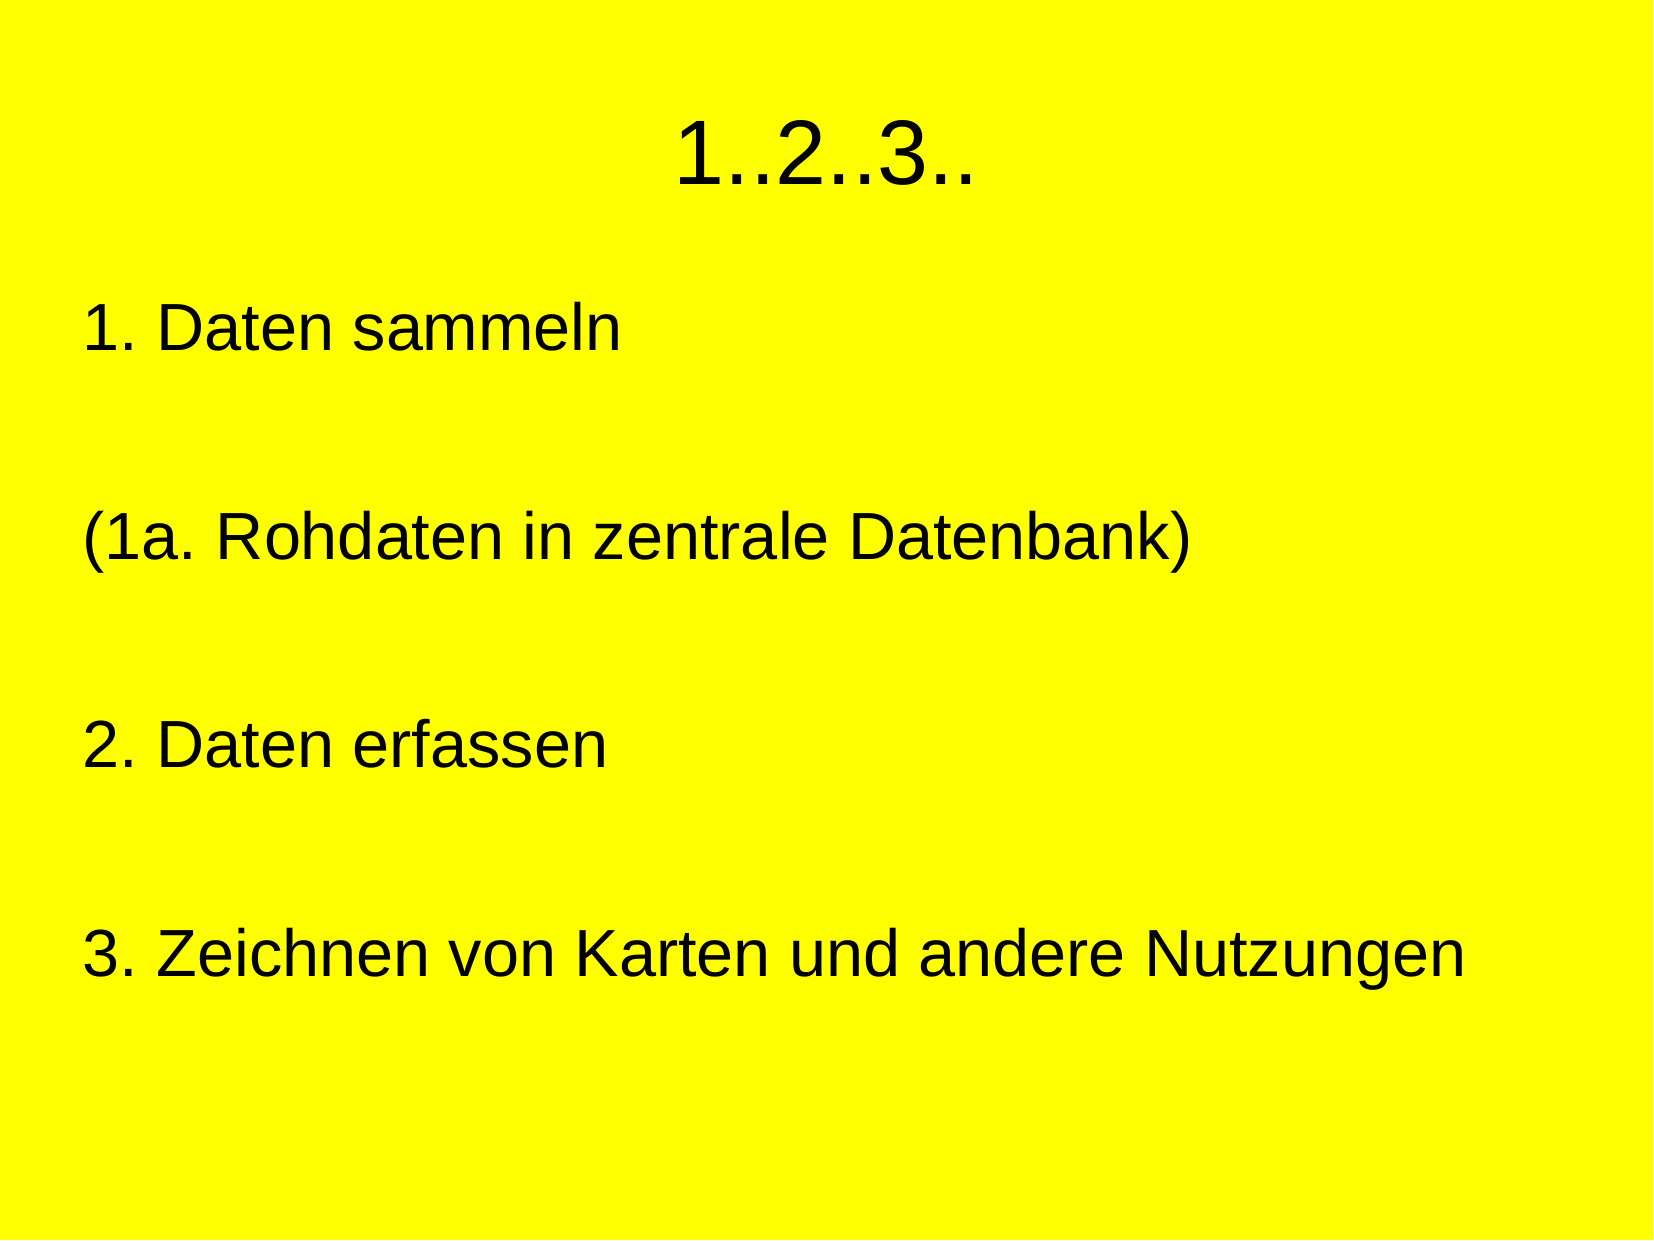

# 1..2..3..
1. Daten sammeln
(1a. Rohdaten in zentrale Datenbank)
2. Daten erfassen
3. Zeichnen von Karten und andere Nutzungen